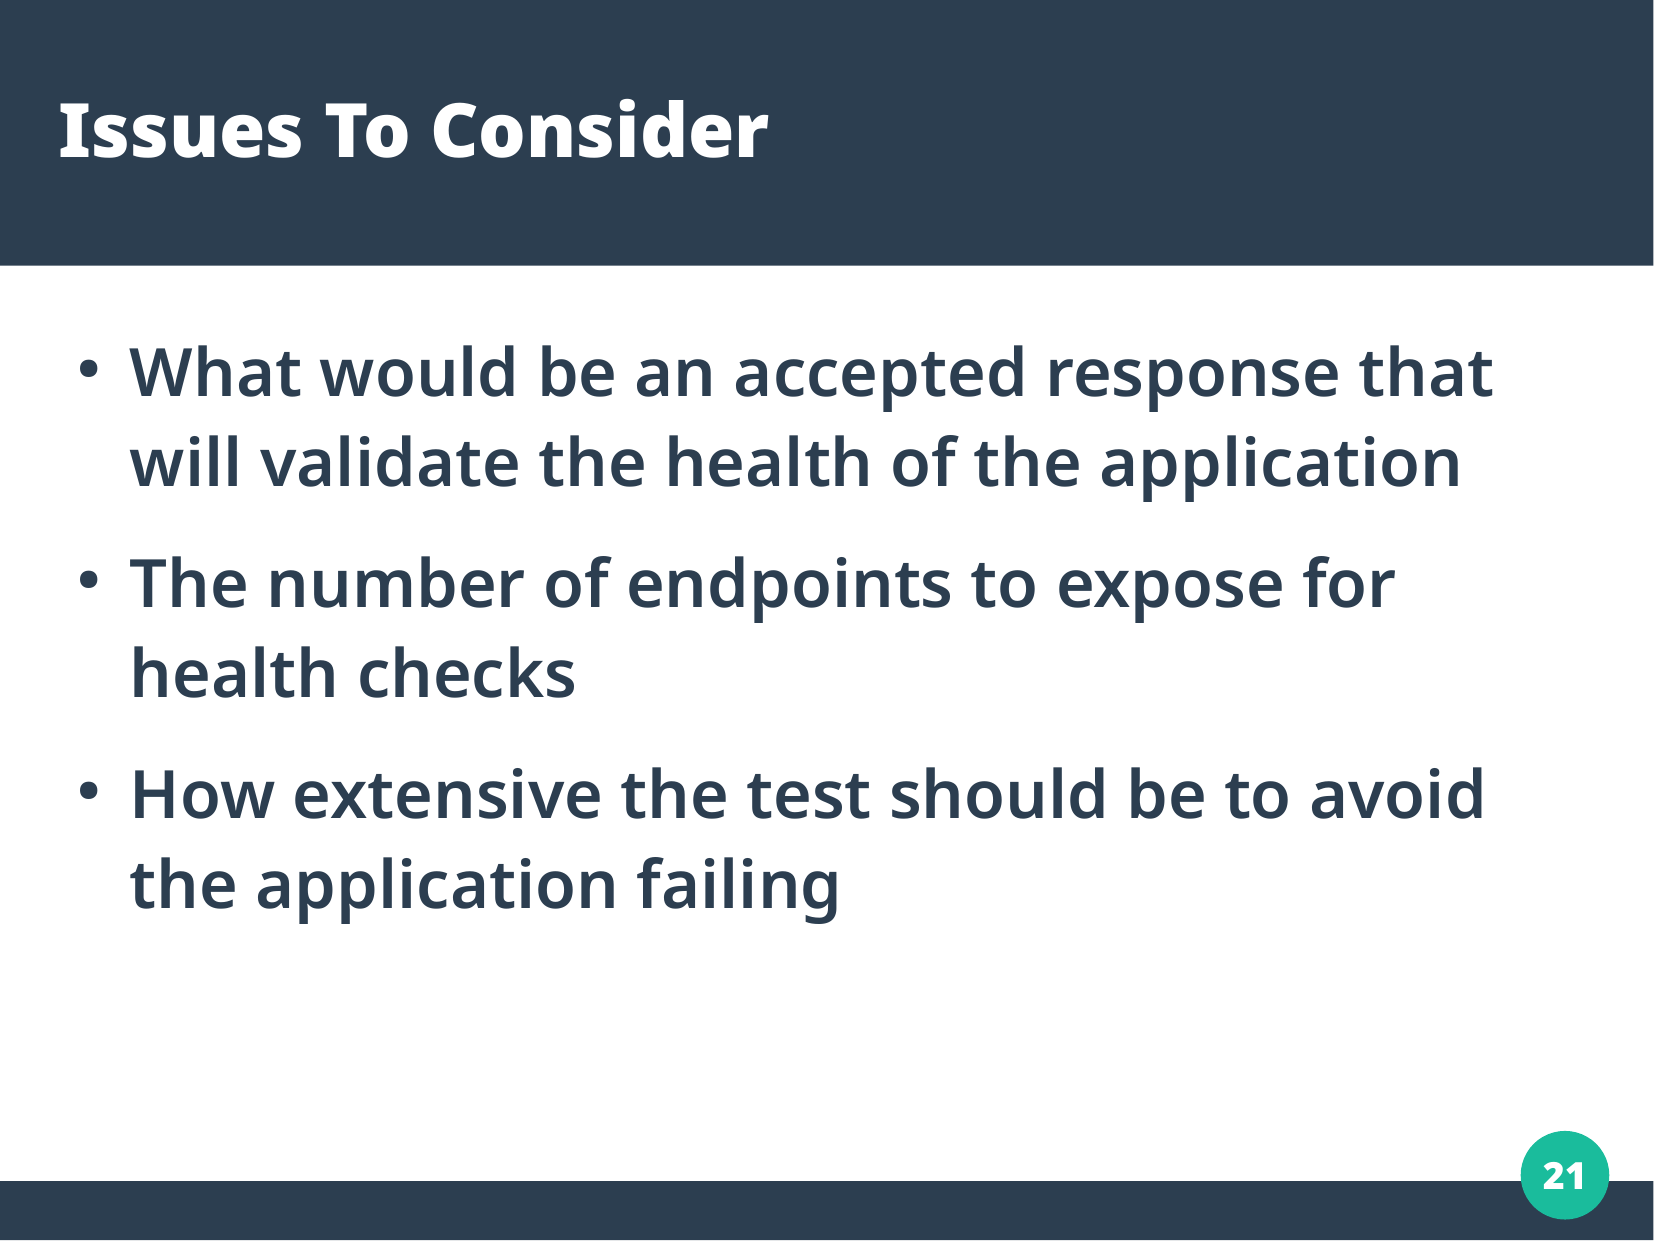

# Issues To Consider
What would be an accepted response that will validate the health of the application
The number of endpoints to expose for health checks
How extensive the test should be to avoid the application failing
21